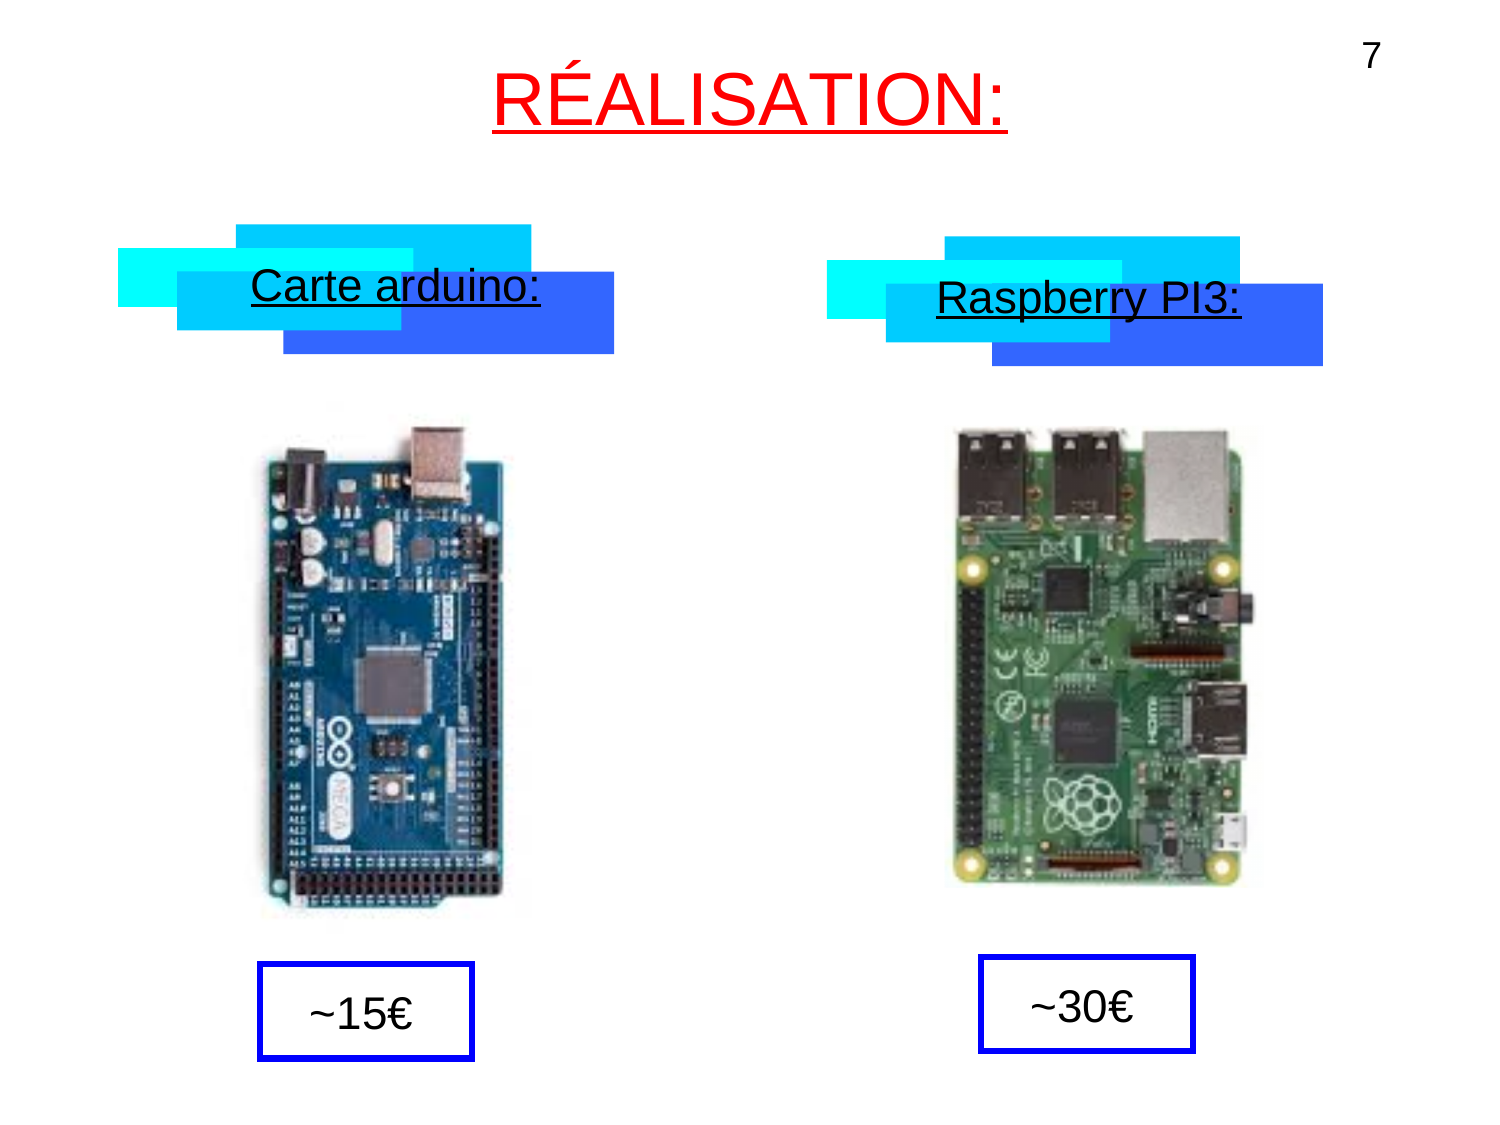

7
RÉALISATION:
Carte arduino:
Raspberry PI3:
~30€
~15€